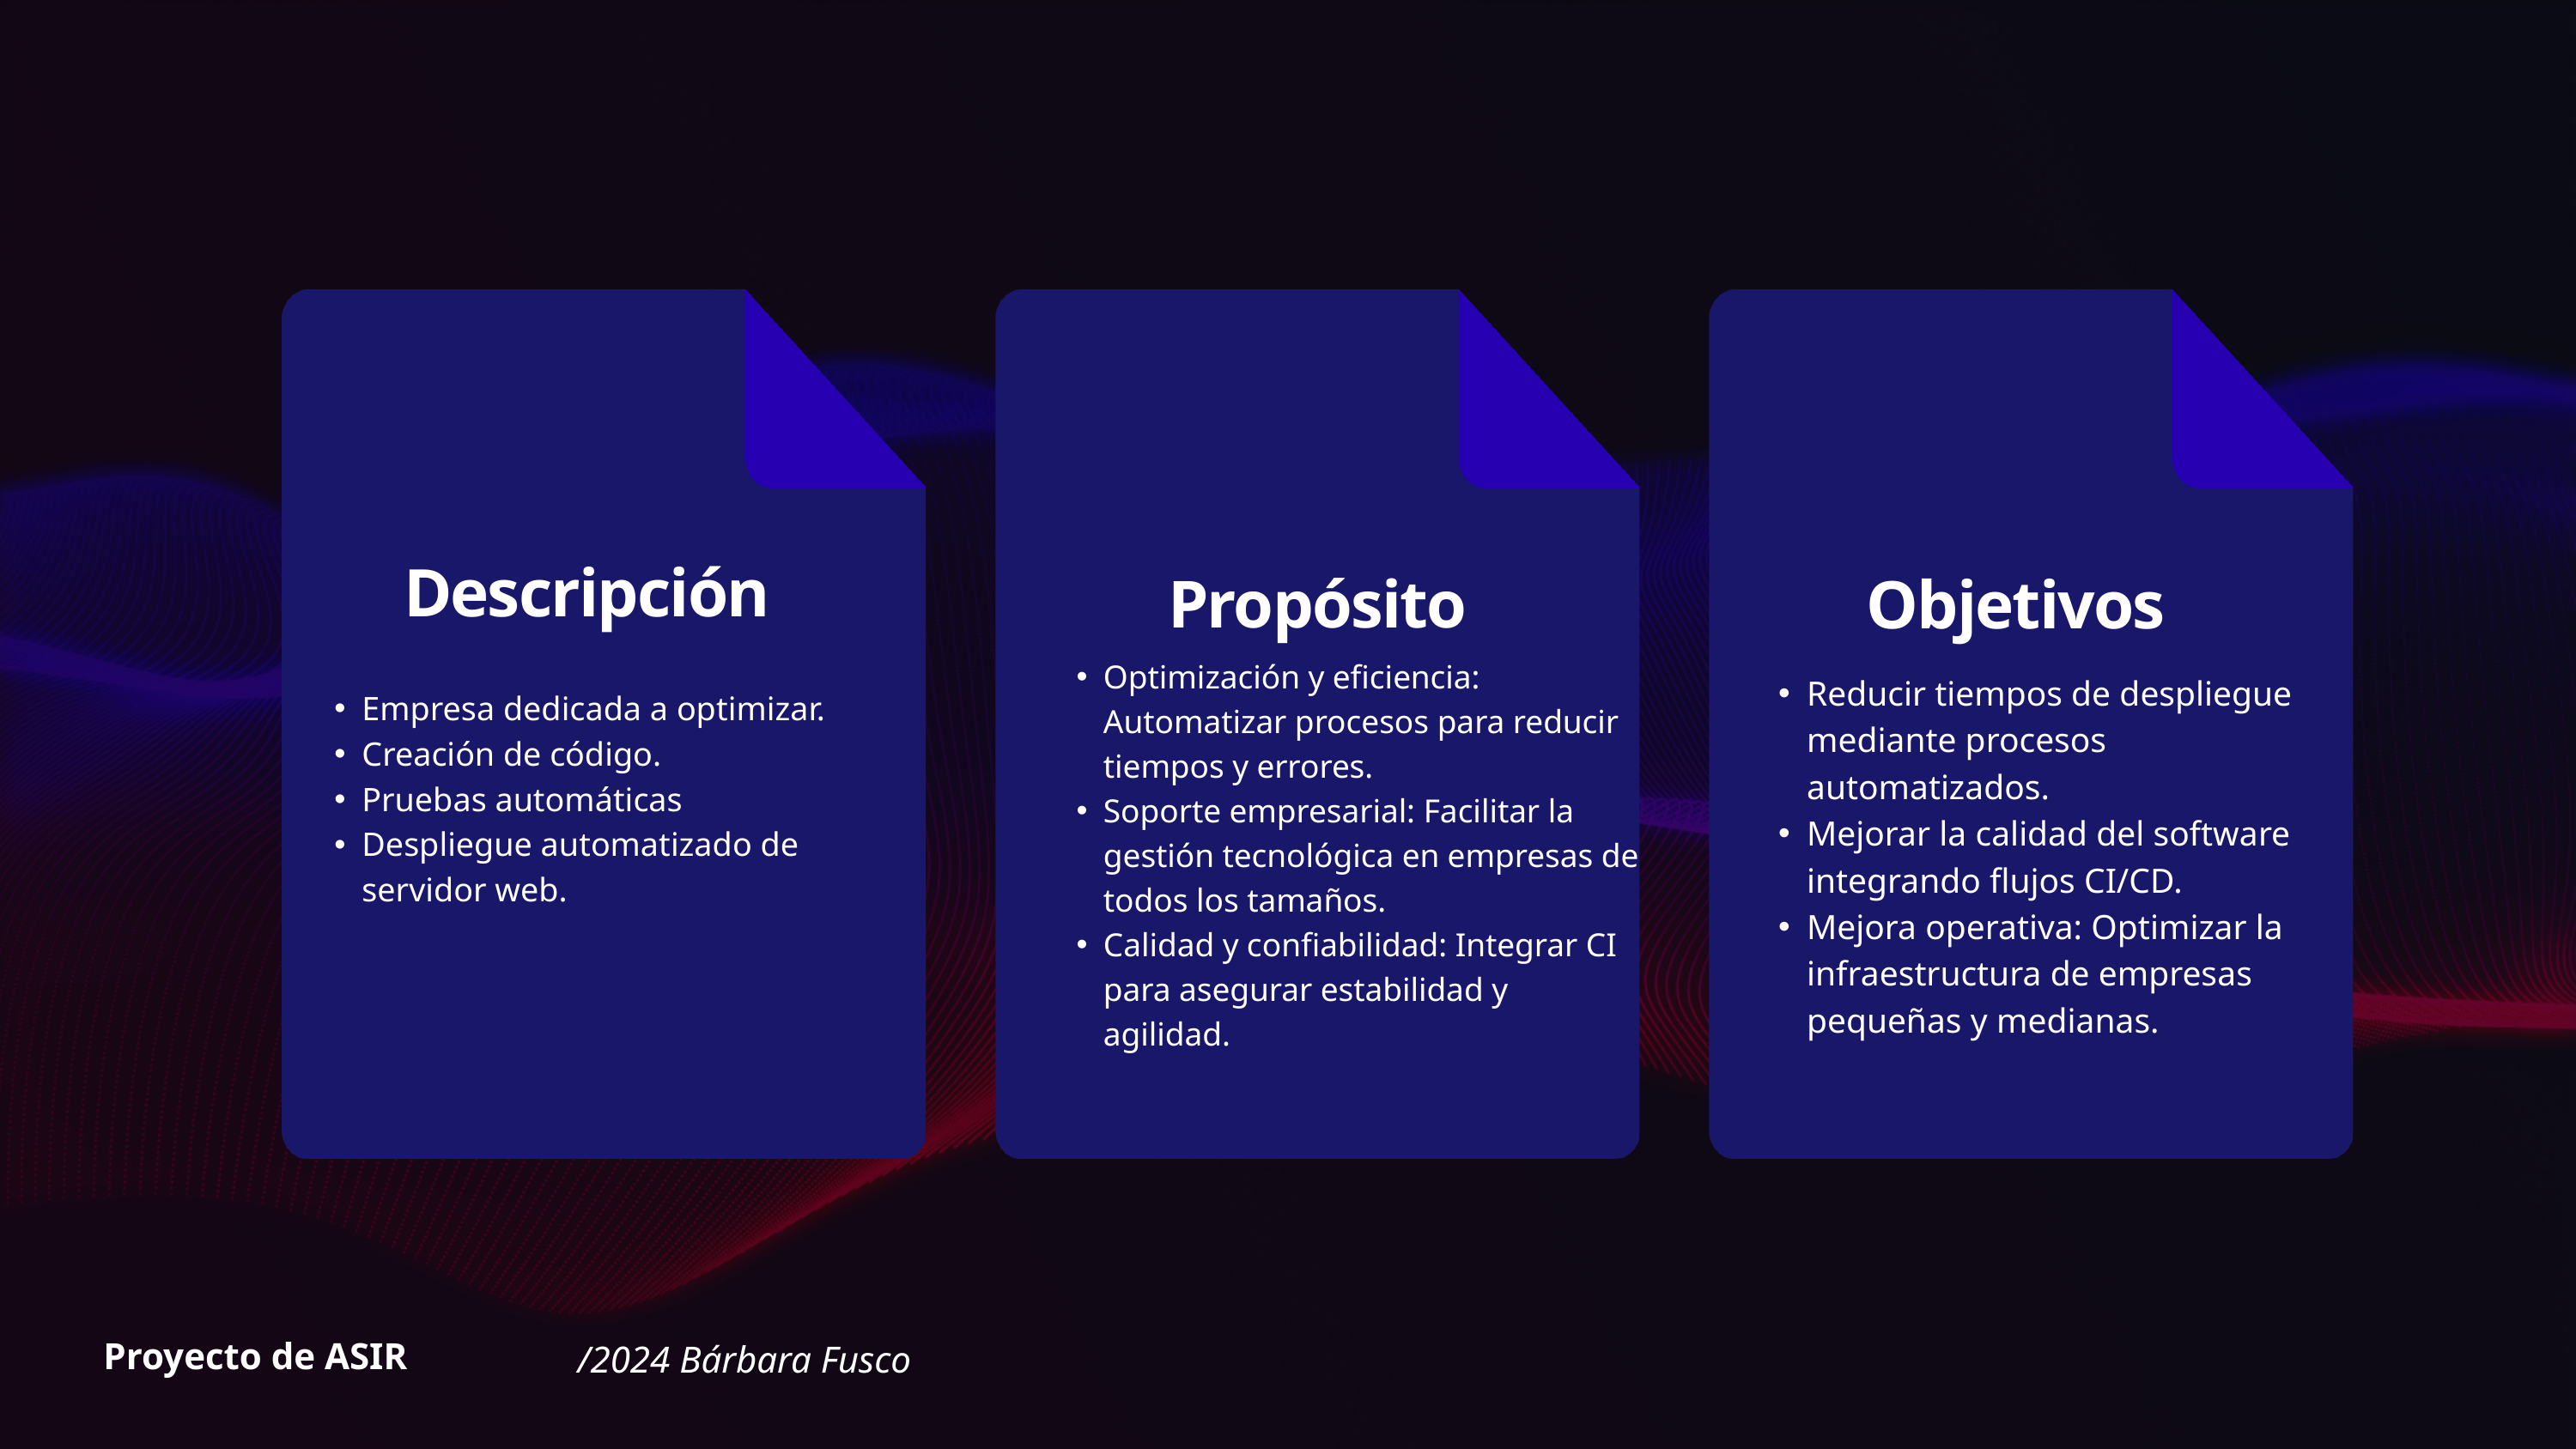

Descripción
Propósito
Objetivos
Optimización y eficiencia: Automatizar procesos para reducir tiempos y errores.
Soporte empresarial: Facilitar la gestión tecnológica en empresas de todos los tamaños.
Calidad y confiabilidad: Integrar CI para asegurar estabilidad y agilidad.
Reducir tiempos de despliegue mediante procesos automatizados.
Mejorar la calidad del software integrando flujos CI/CD.
Mejora operativa: Optimizar la infraestructura de empresas pequeñas y medianas.
Empresa dedicada a optimizar.
Creación de código.
Pruebas automáticas
Despliegue automatizado de servidor web.
Proyecto de ASIR
/2024 Bárbara Fusco